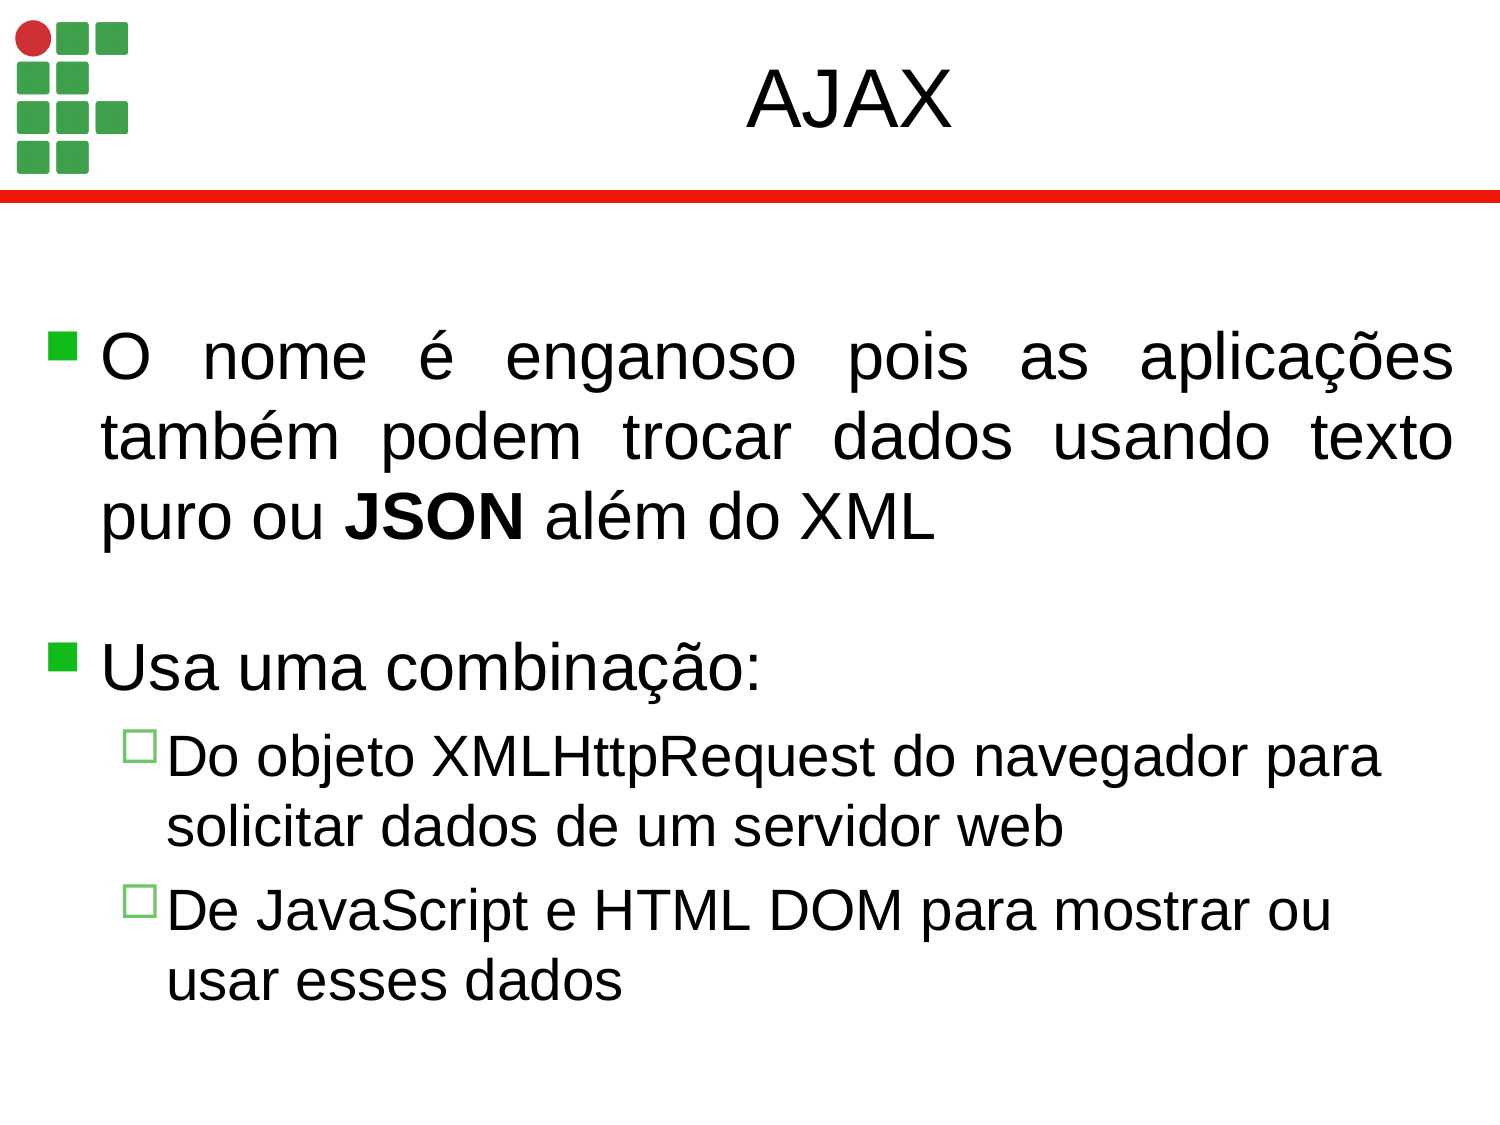

# AJAX
O nome é enganoso pois as aplicações também podem trocar dados usando texto puro ou JSON além do XML
Usa uma combinação:
Do objeto XMLHttpRequest do navegador para solicitar dados de um servidor web
De JavaScript e HTML DOM para mostrar ou usar esses dados